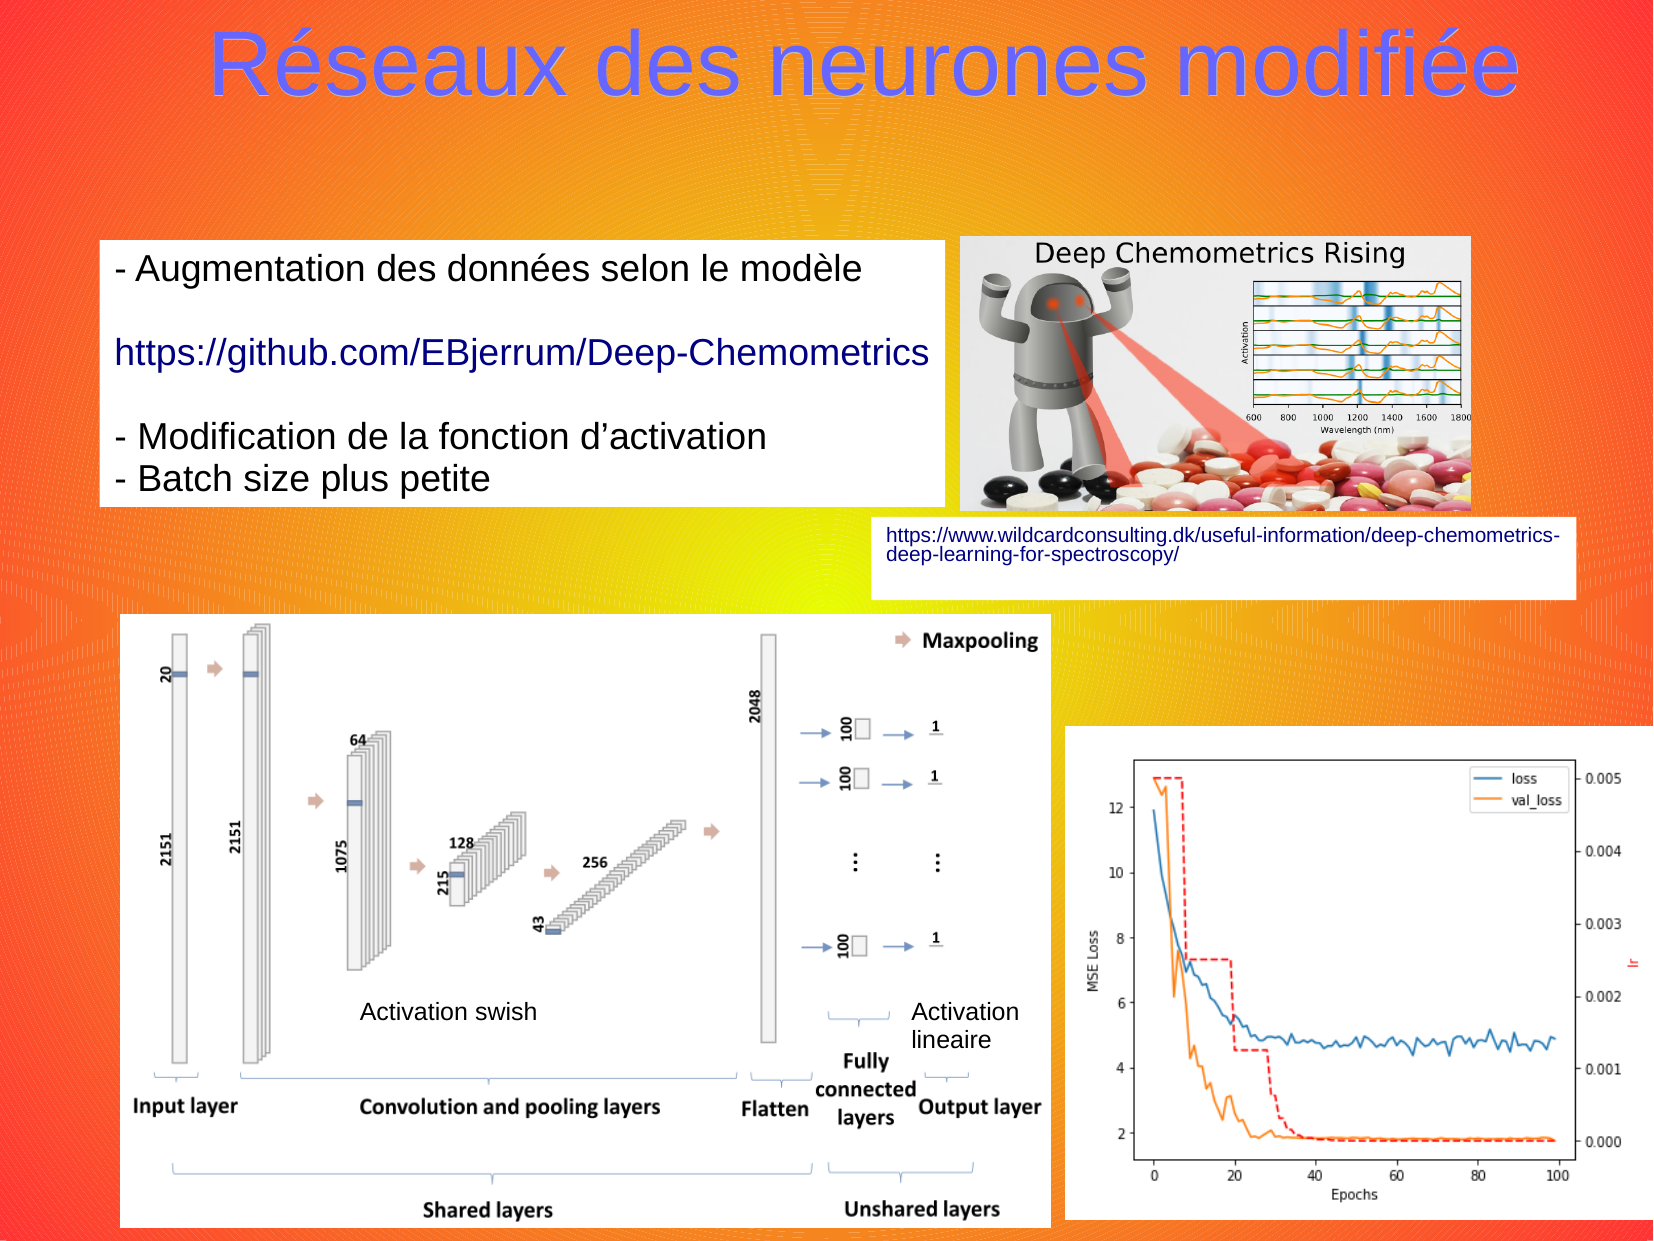

# Réseaux des neurones modifiée
- Augmentation des données selon le modèle
https://github.com/EBjerrum/Deep-Chemometrics
- Modification de la fonction d’activation
- Batch size plus petite
https://www.wildcardconsulting.dk/useful-information/deep-chemometrics-deep-learning-for-spectroscopy/
Activation swish
Activation lineaire